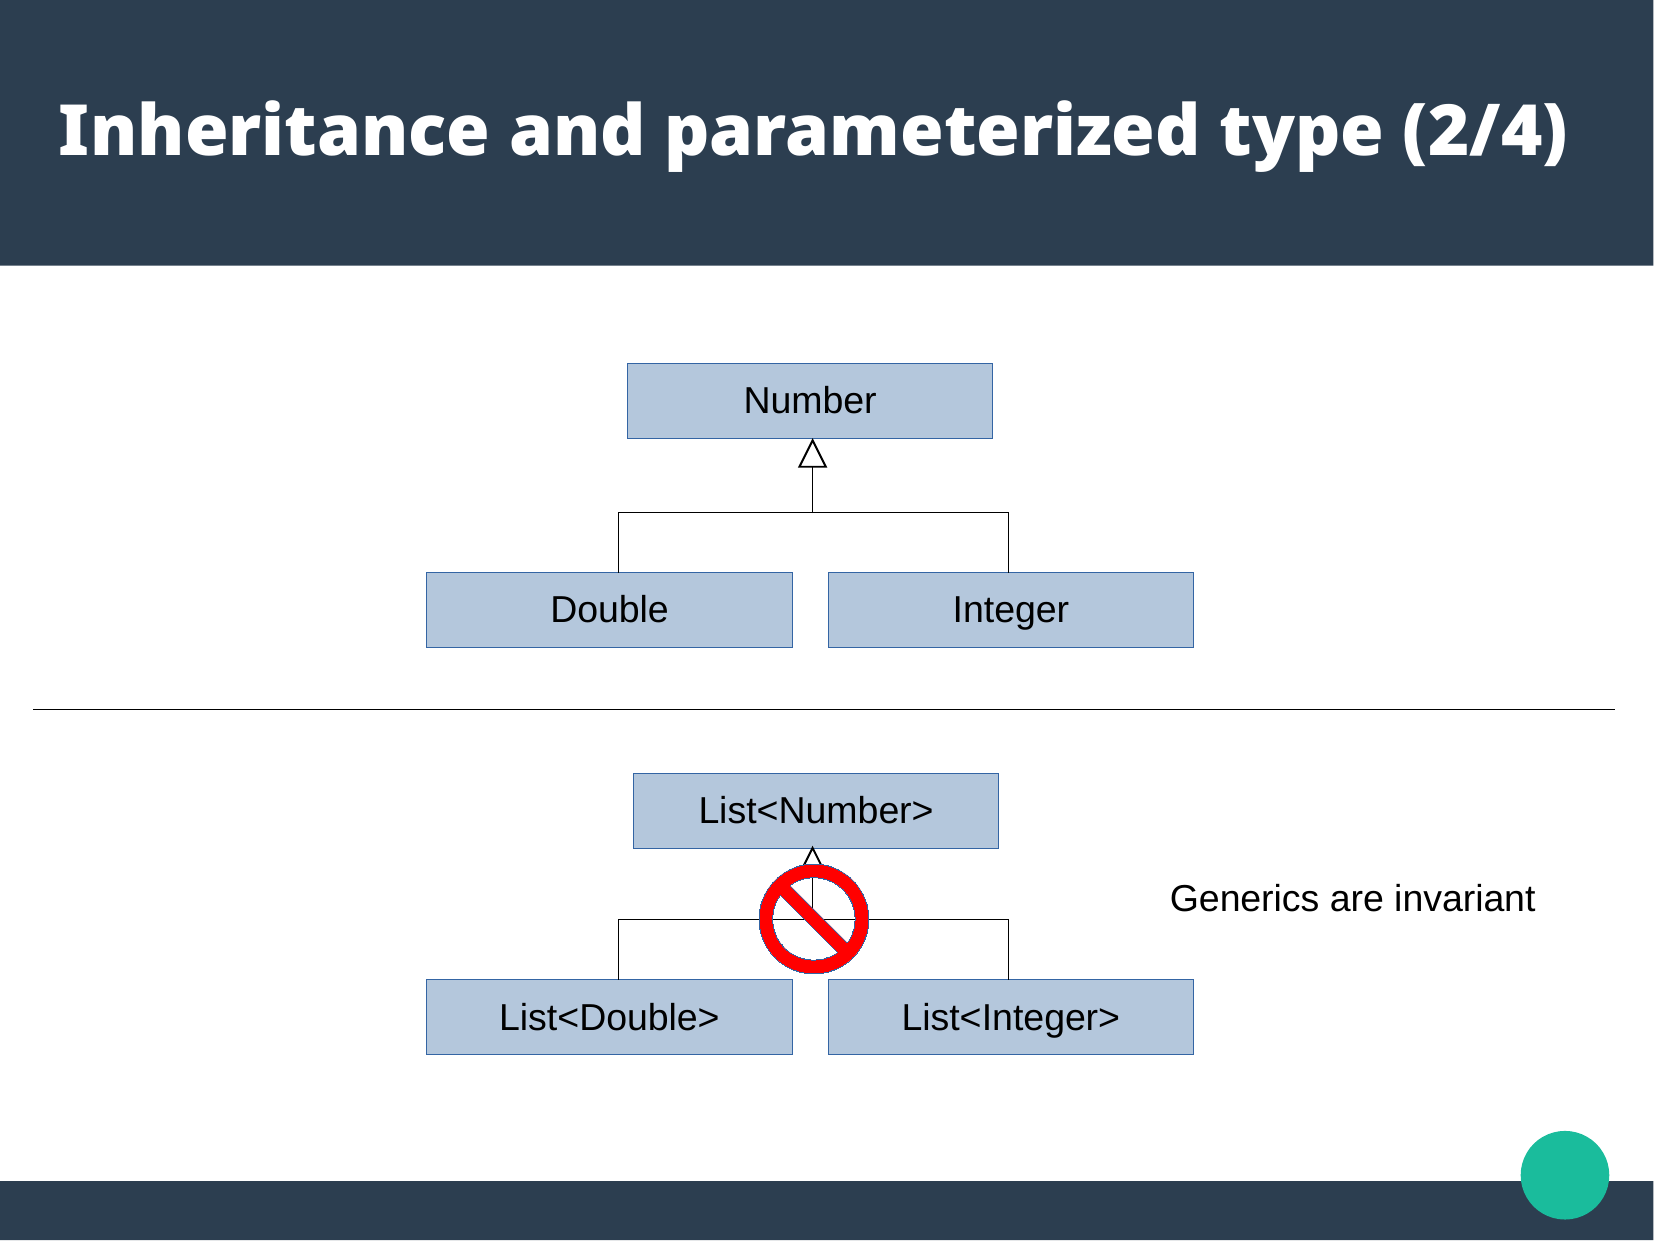

# Inheritance and parameterized type (2/4)
Number
Double
Integer
List<Number>
Generics are invariant
List<Double>
List<Integer>